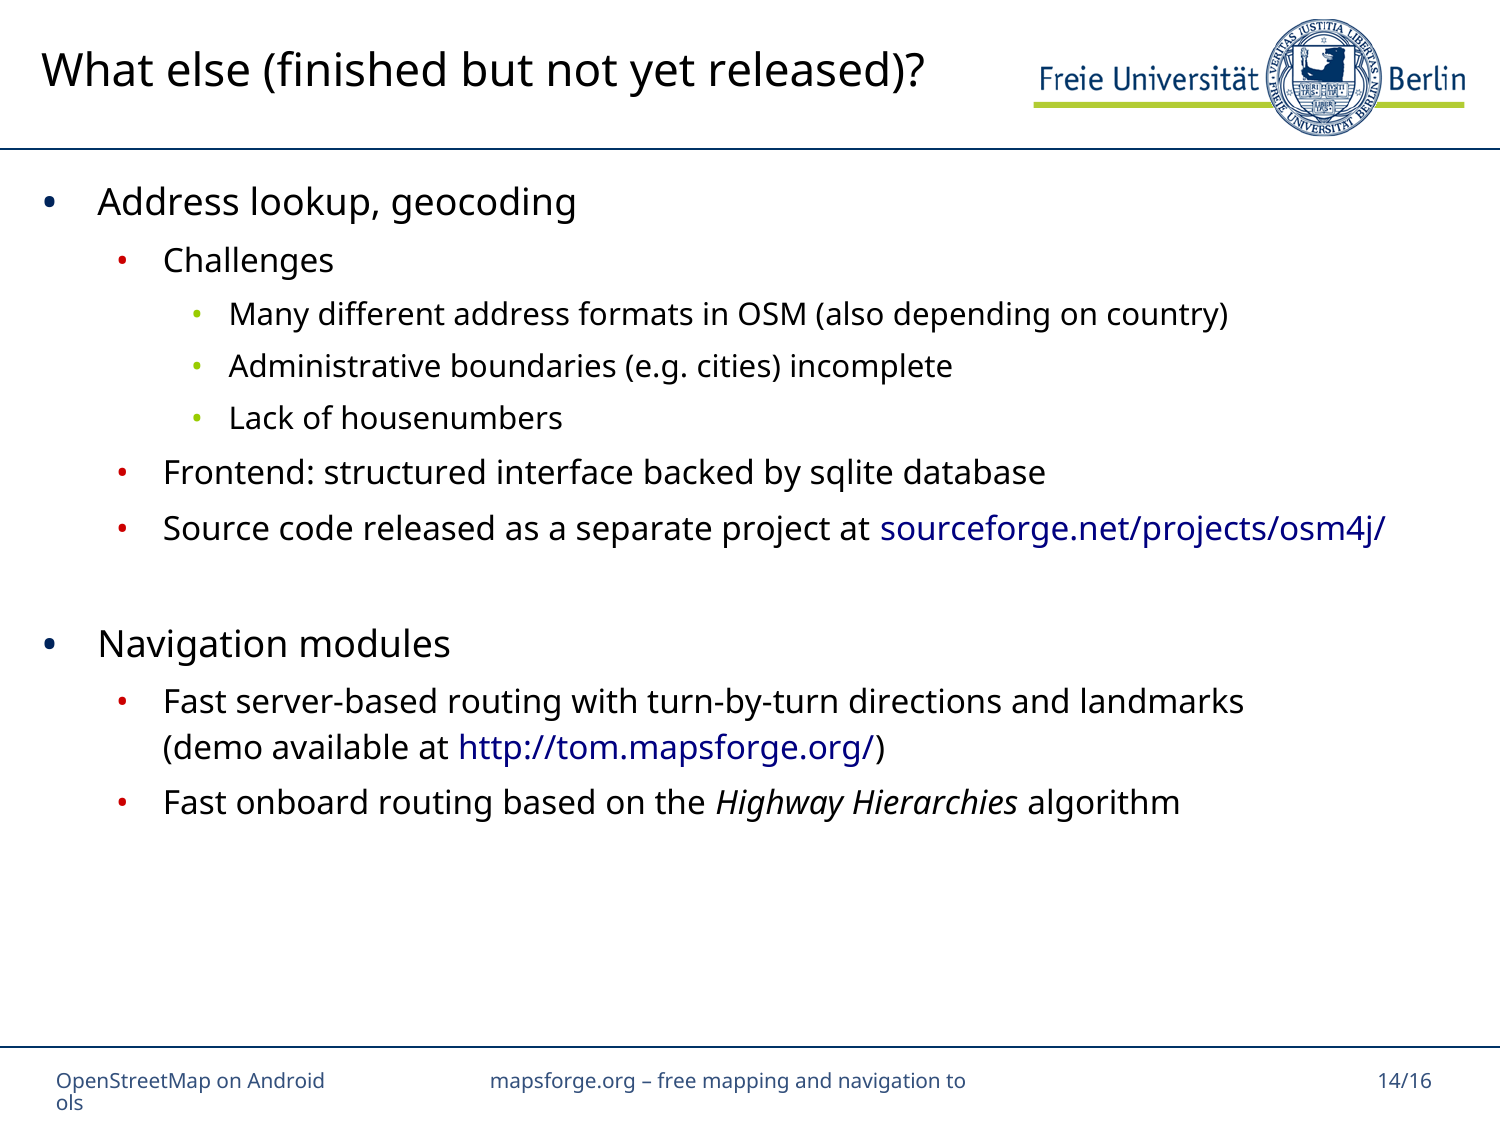

# What else (finished but not yet released)?
Address lookup, geocoding
Challenges
Many different address formats in OSM (also depending on country)
Administrative boundaries (e.g. cities) incomplete
Lack of housenumbers
Frontend: structured interface backed by sqlite database
Source code released as a separate project at sourceforge.net/projects/osm4j/
Navigation modules
Fast server-based routing with turn-by-turn directions and landmarks
(demo available at http://tom.mapsforge.org/)
Fast onboard routing based on the Highway Hierarchies algorithm
OpenStreetMap on Android mapsforge.org – free mapping and navigation tools
14